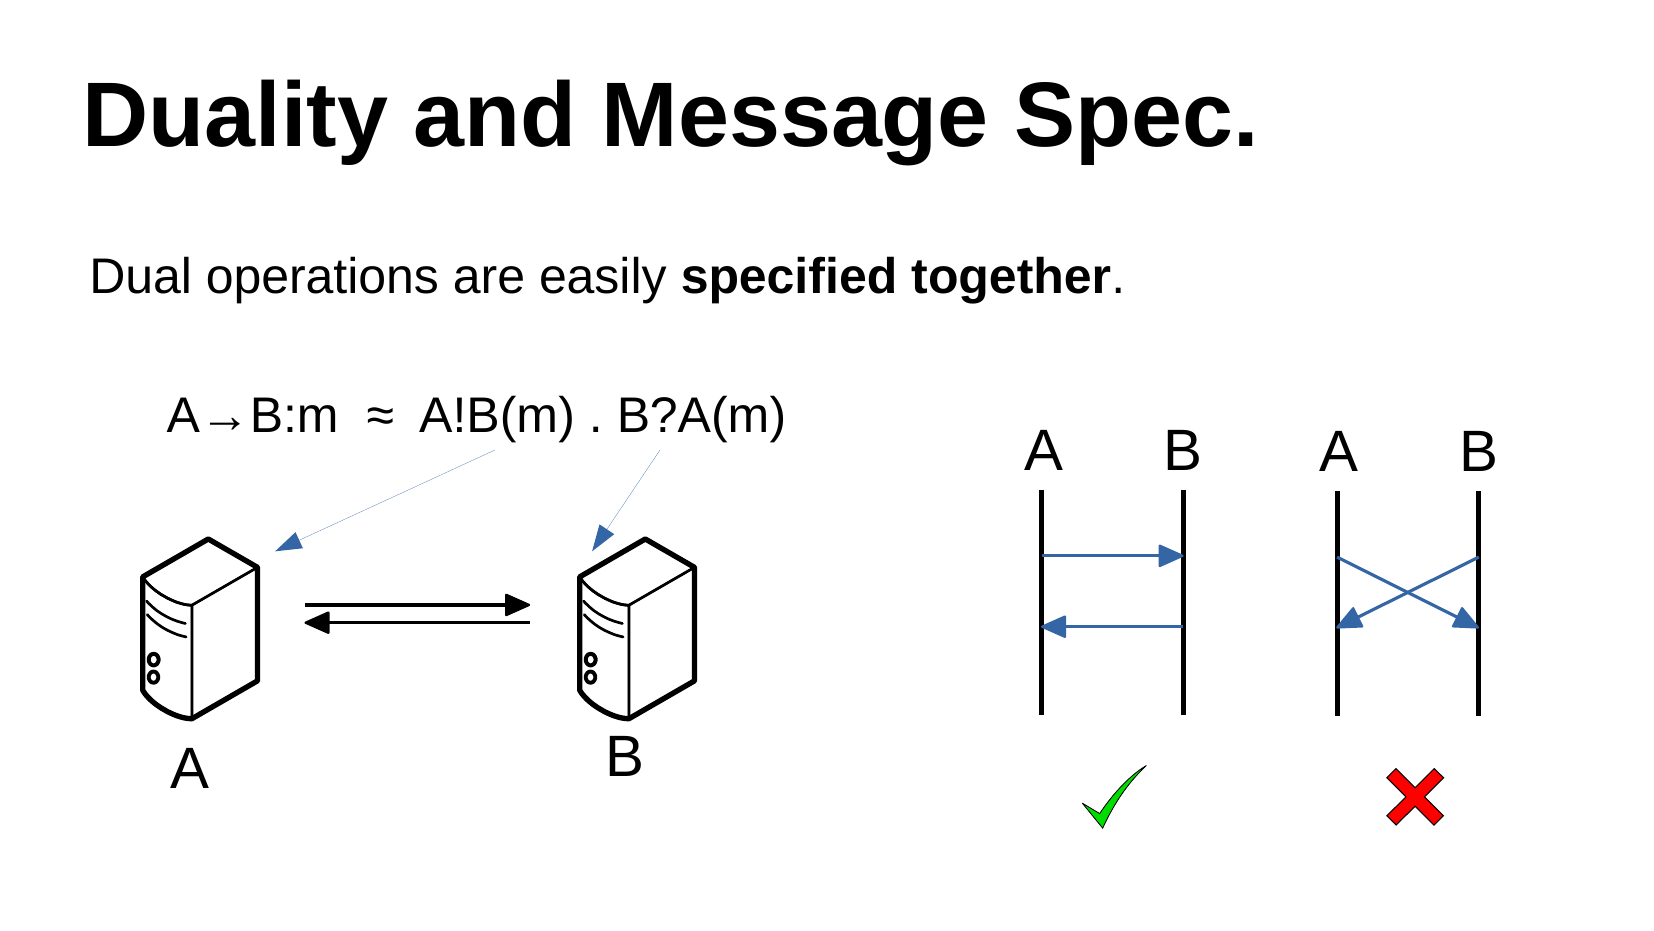

# Duality and Message Spec.
Dual operations are easily specified together.
A→B:m ≈ A!B(m) . B?A(m)
A
B
A
B
B
A